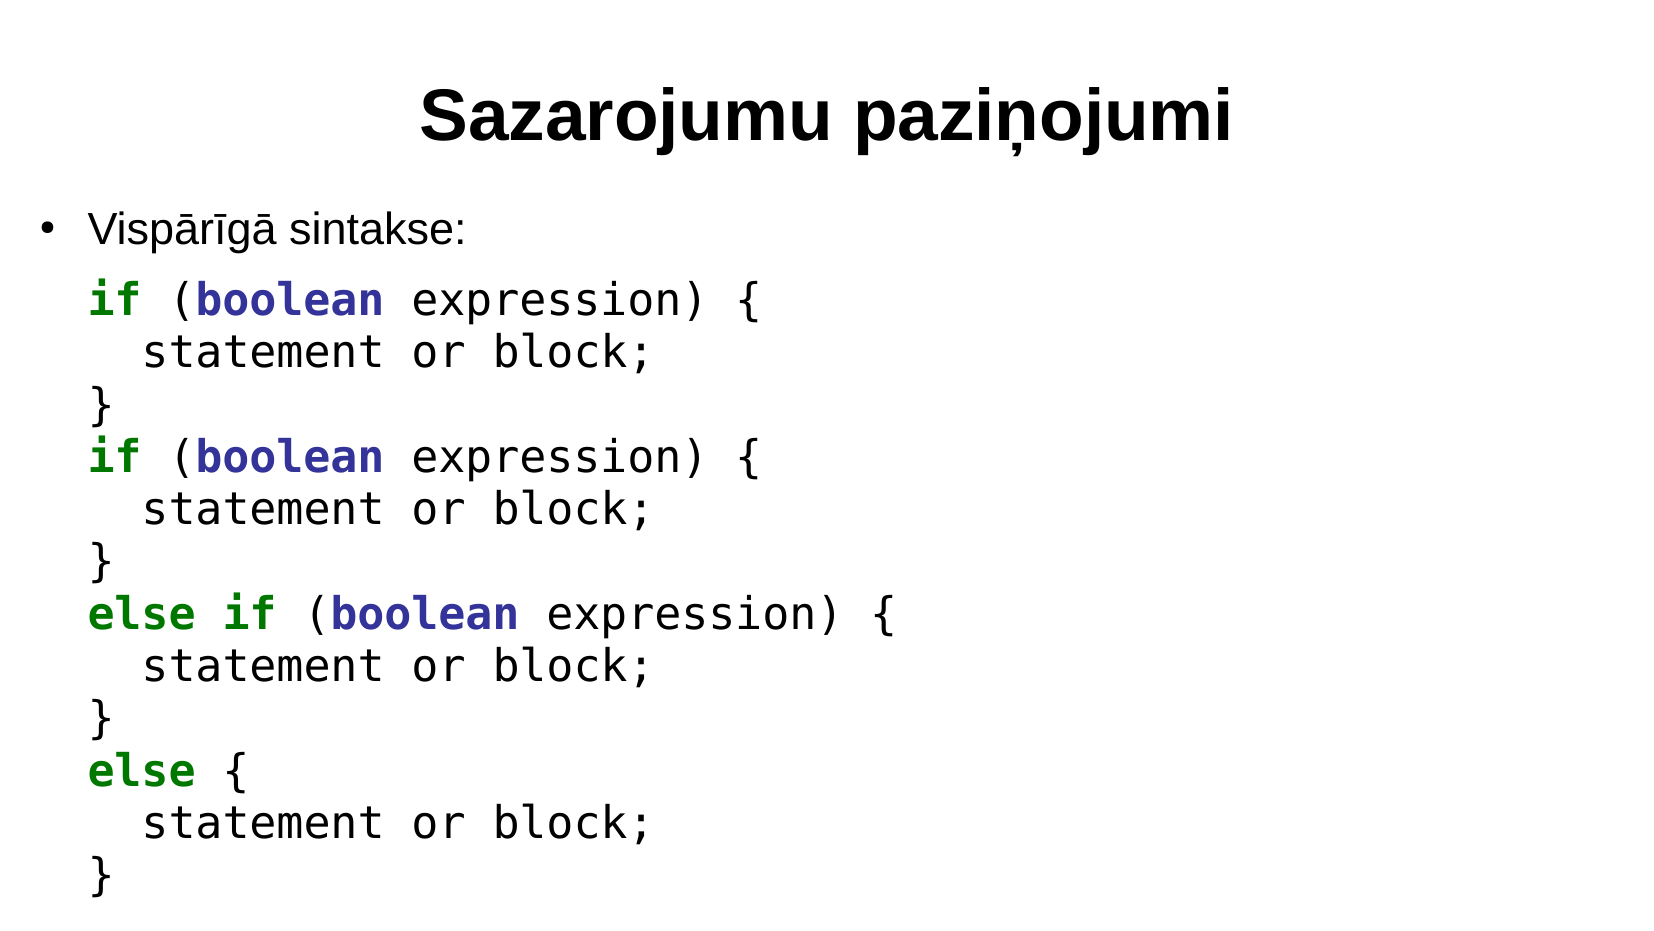

# Sazarojumu paziņojumi
Vispārīgā sintakse:
if (boolean expression) {
 statement or block;
}
if (boolean expression) {
 statement or block;
}
else if (boolean expression) {
 statement or block;
}
else {
 statement or block;
}